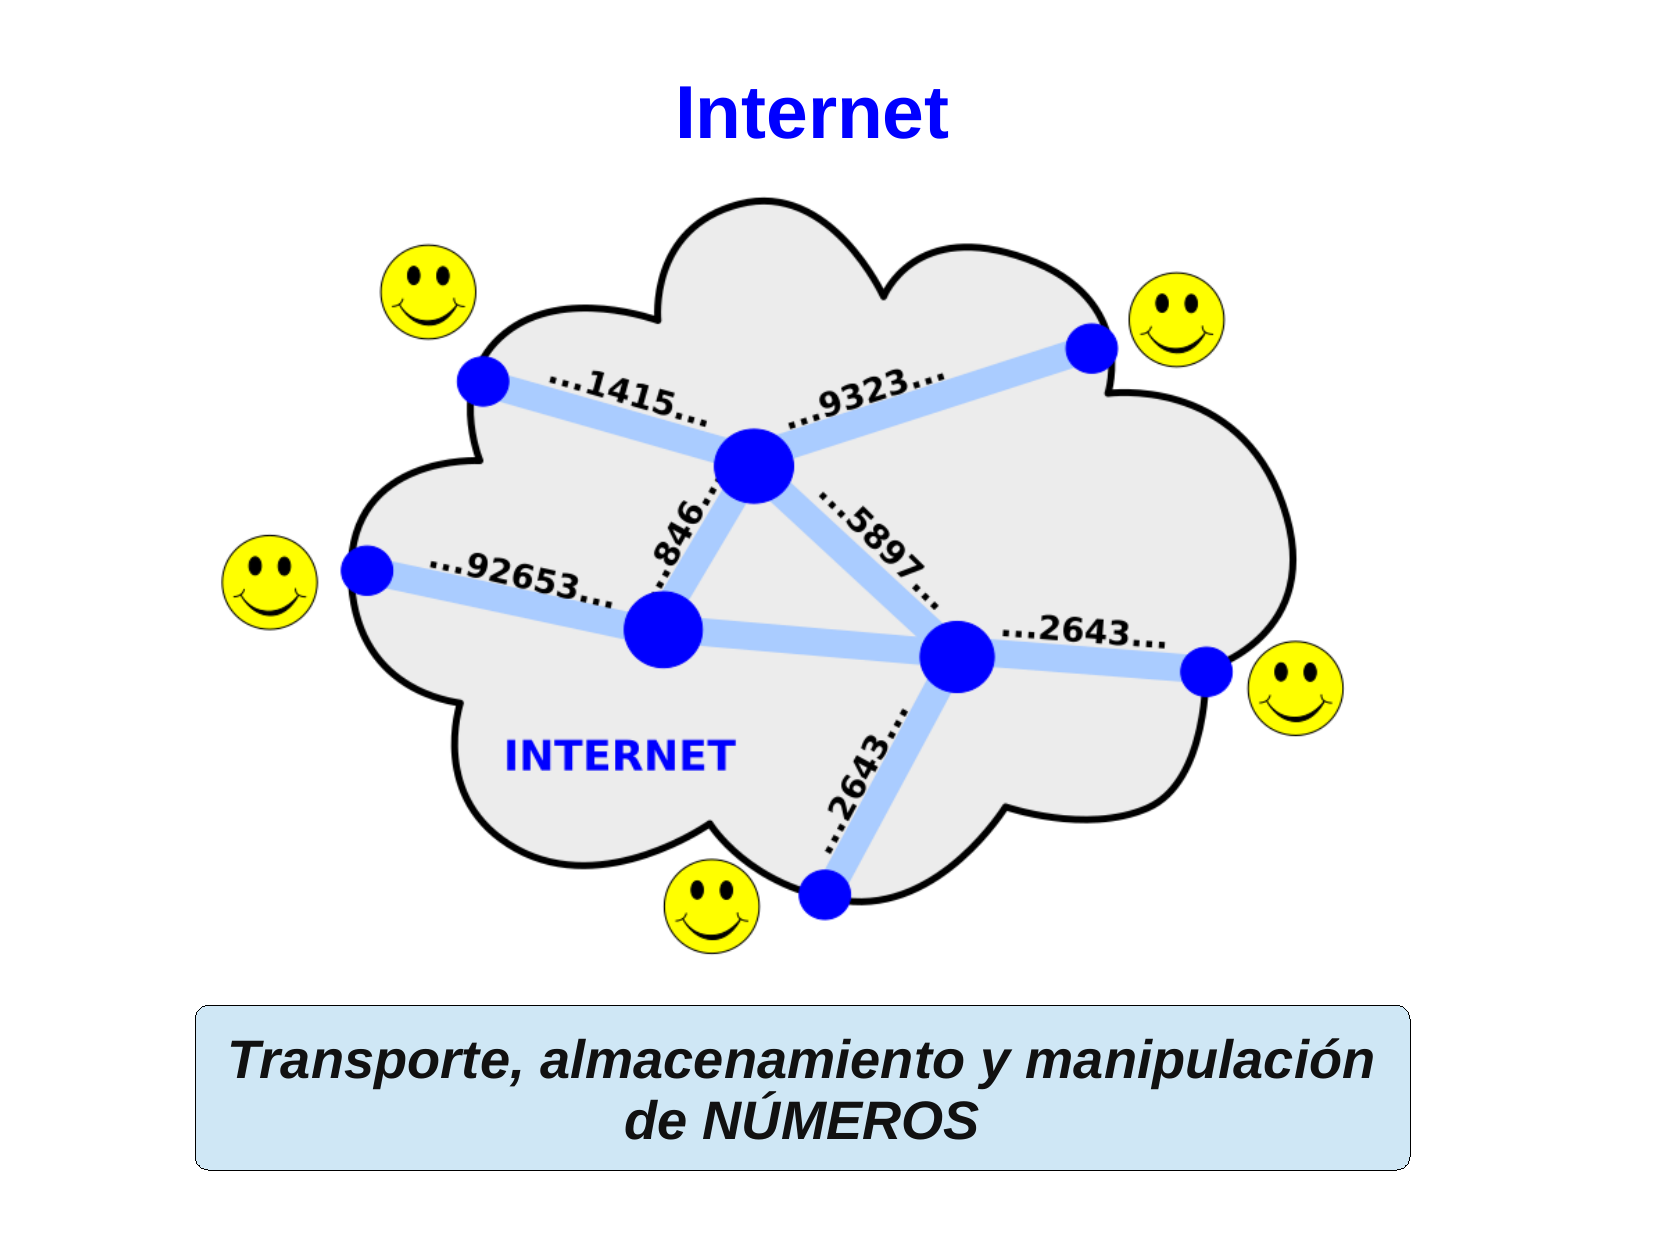

Internet
Transporte, almacenamiento y manipulación de NÚMEROS